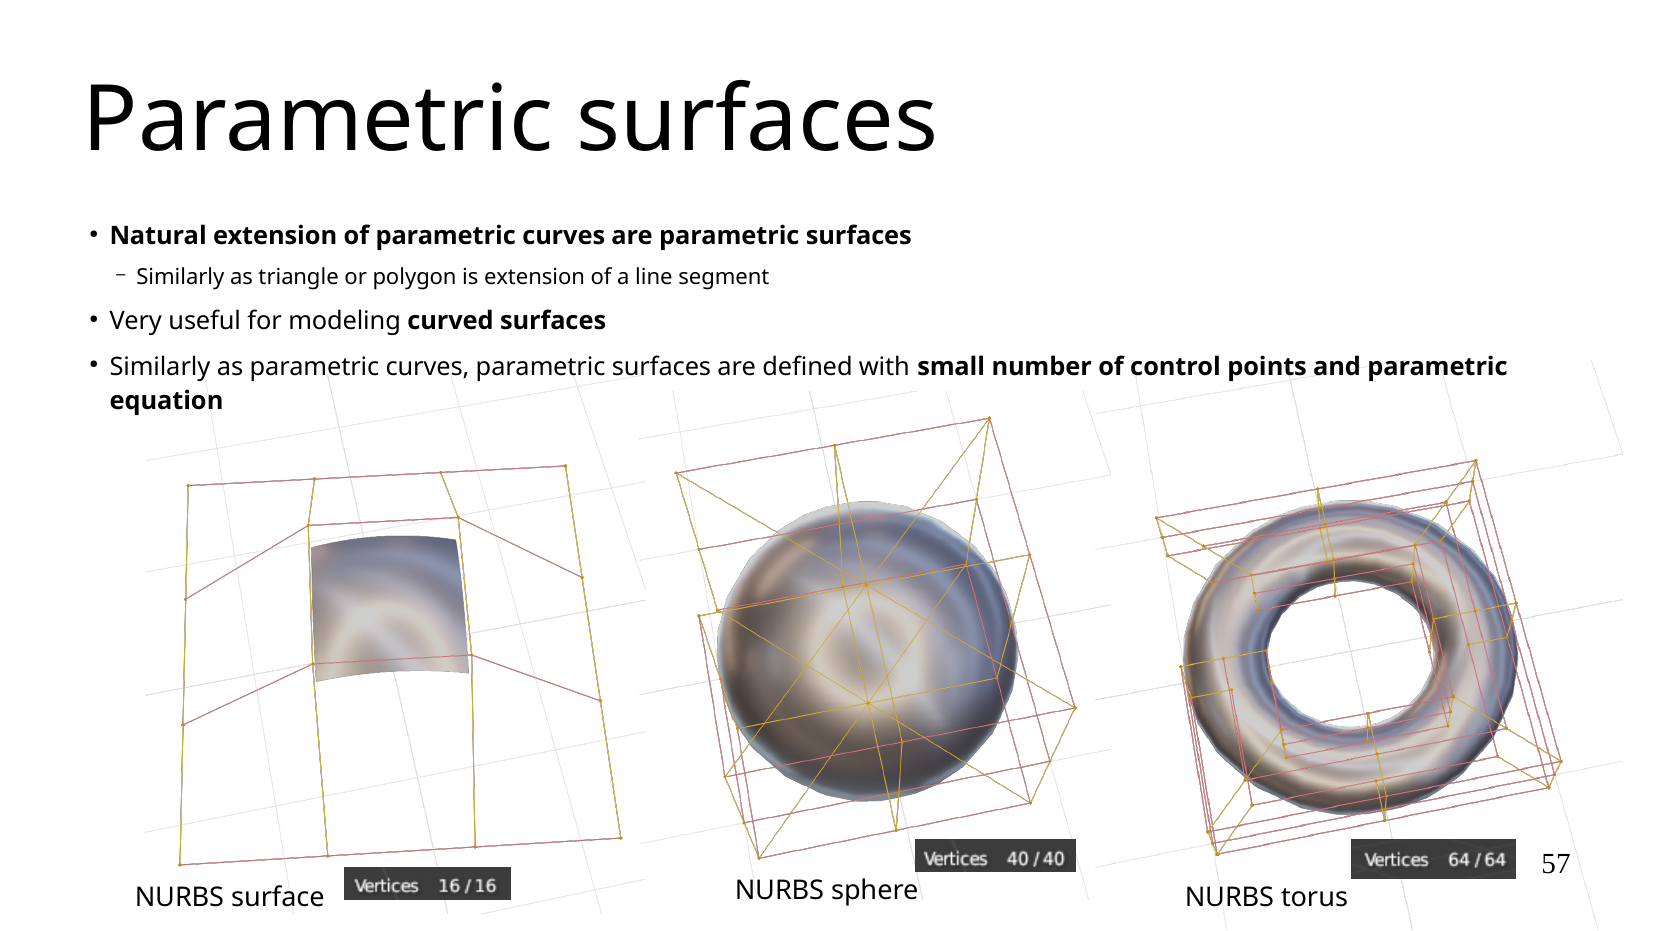

# Parametric surfaces
Natural extension of parametric curves are parametric surfaces
Similarly as triangle or polygon is extension of a line segment
Very useful for modeling curved surfaces
Similarly as parametric curves, parametric surfaces are defined with small number of control points and parametric equation
57
NURBS sphere
NURBS surface
NURBS torus